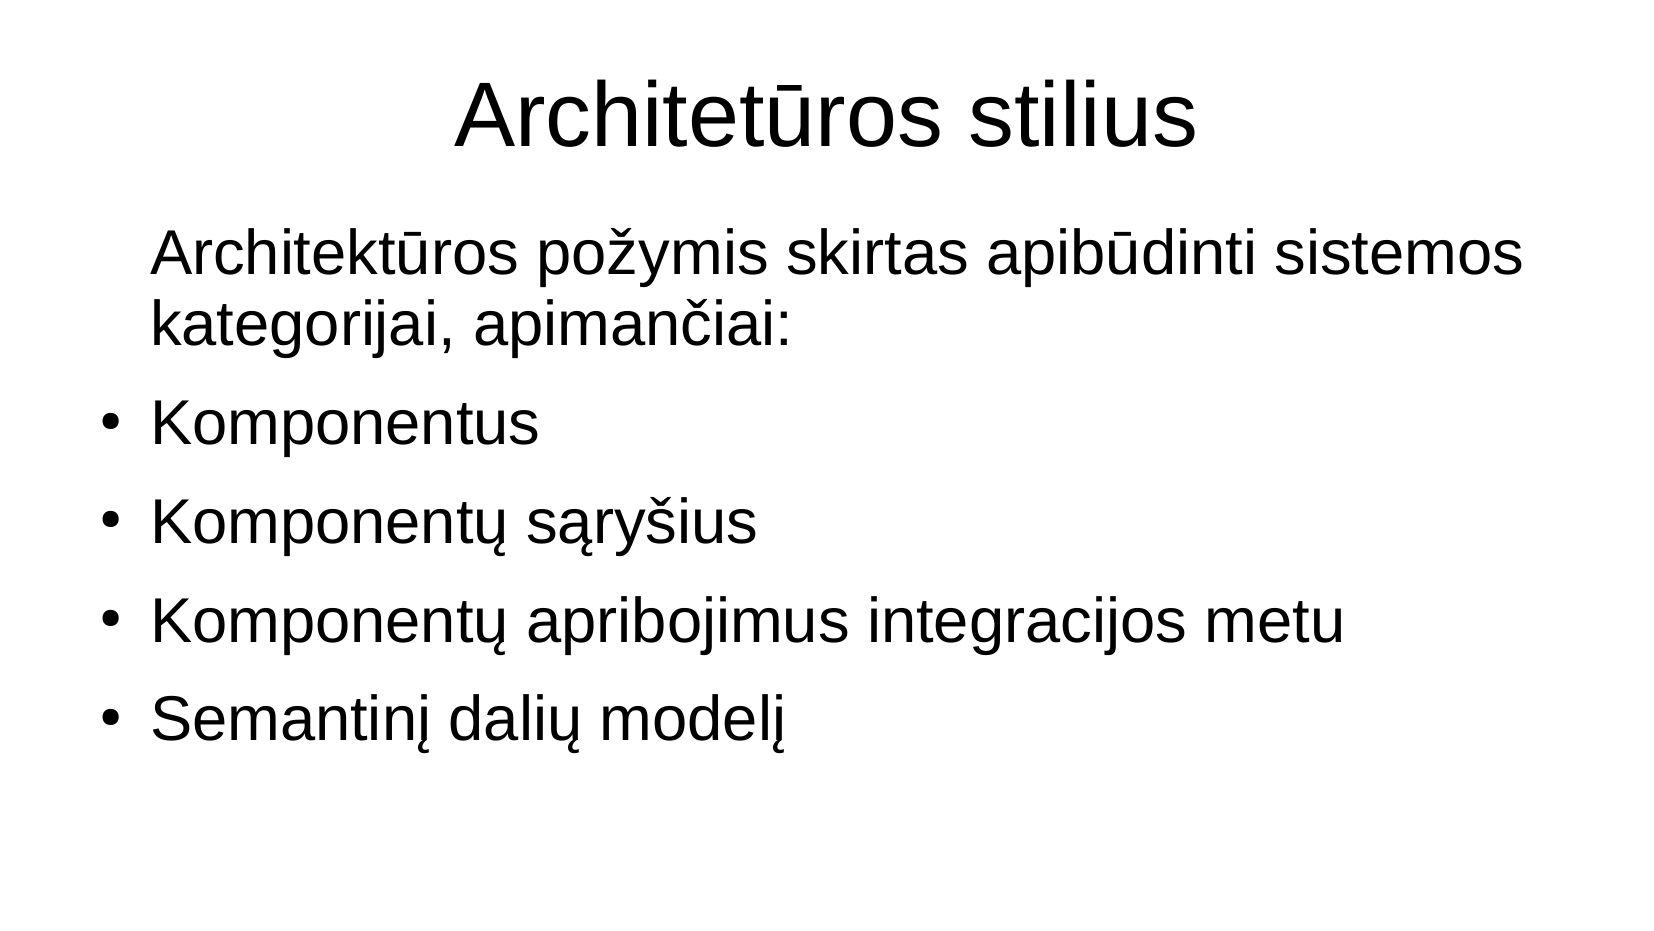

# Architetūros stilius
Architektūros požymis skirtas apibūdinti sistemos kategorijai, apimančiai:
Komponentus
Komponentų sąryšius
Komponentų apribojimus integracijos metu
Semantinį dalių modelį